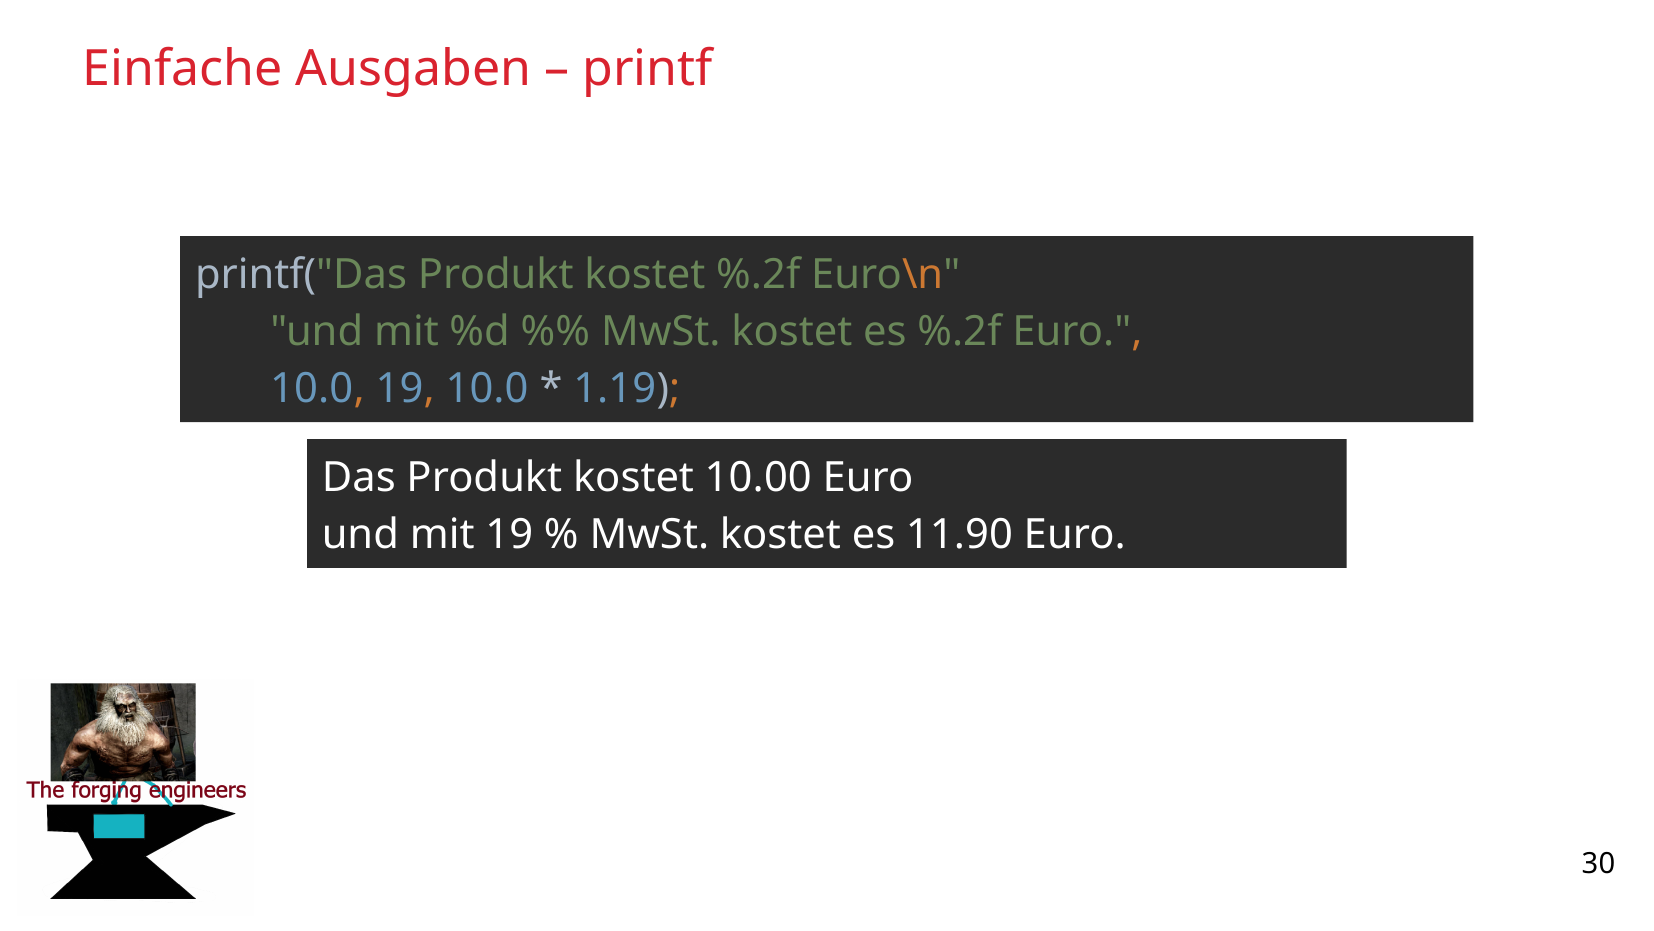

# Einfache Ausgaben – printf
printf("Das Produkt kostet %.2f Euro\n"
 "und mit %d %% MwSt. kostet es %.2f Euro.",
 10.0, 19, 10.0 * 1.19);
Das Produkt kostet 10.00 Euro
und mit 19 % MwSt. kostet es 11.90 Euro.